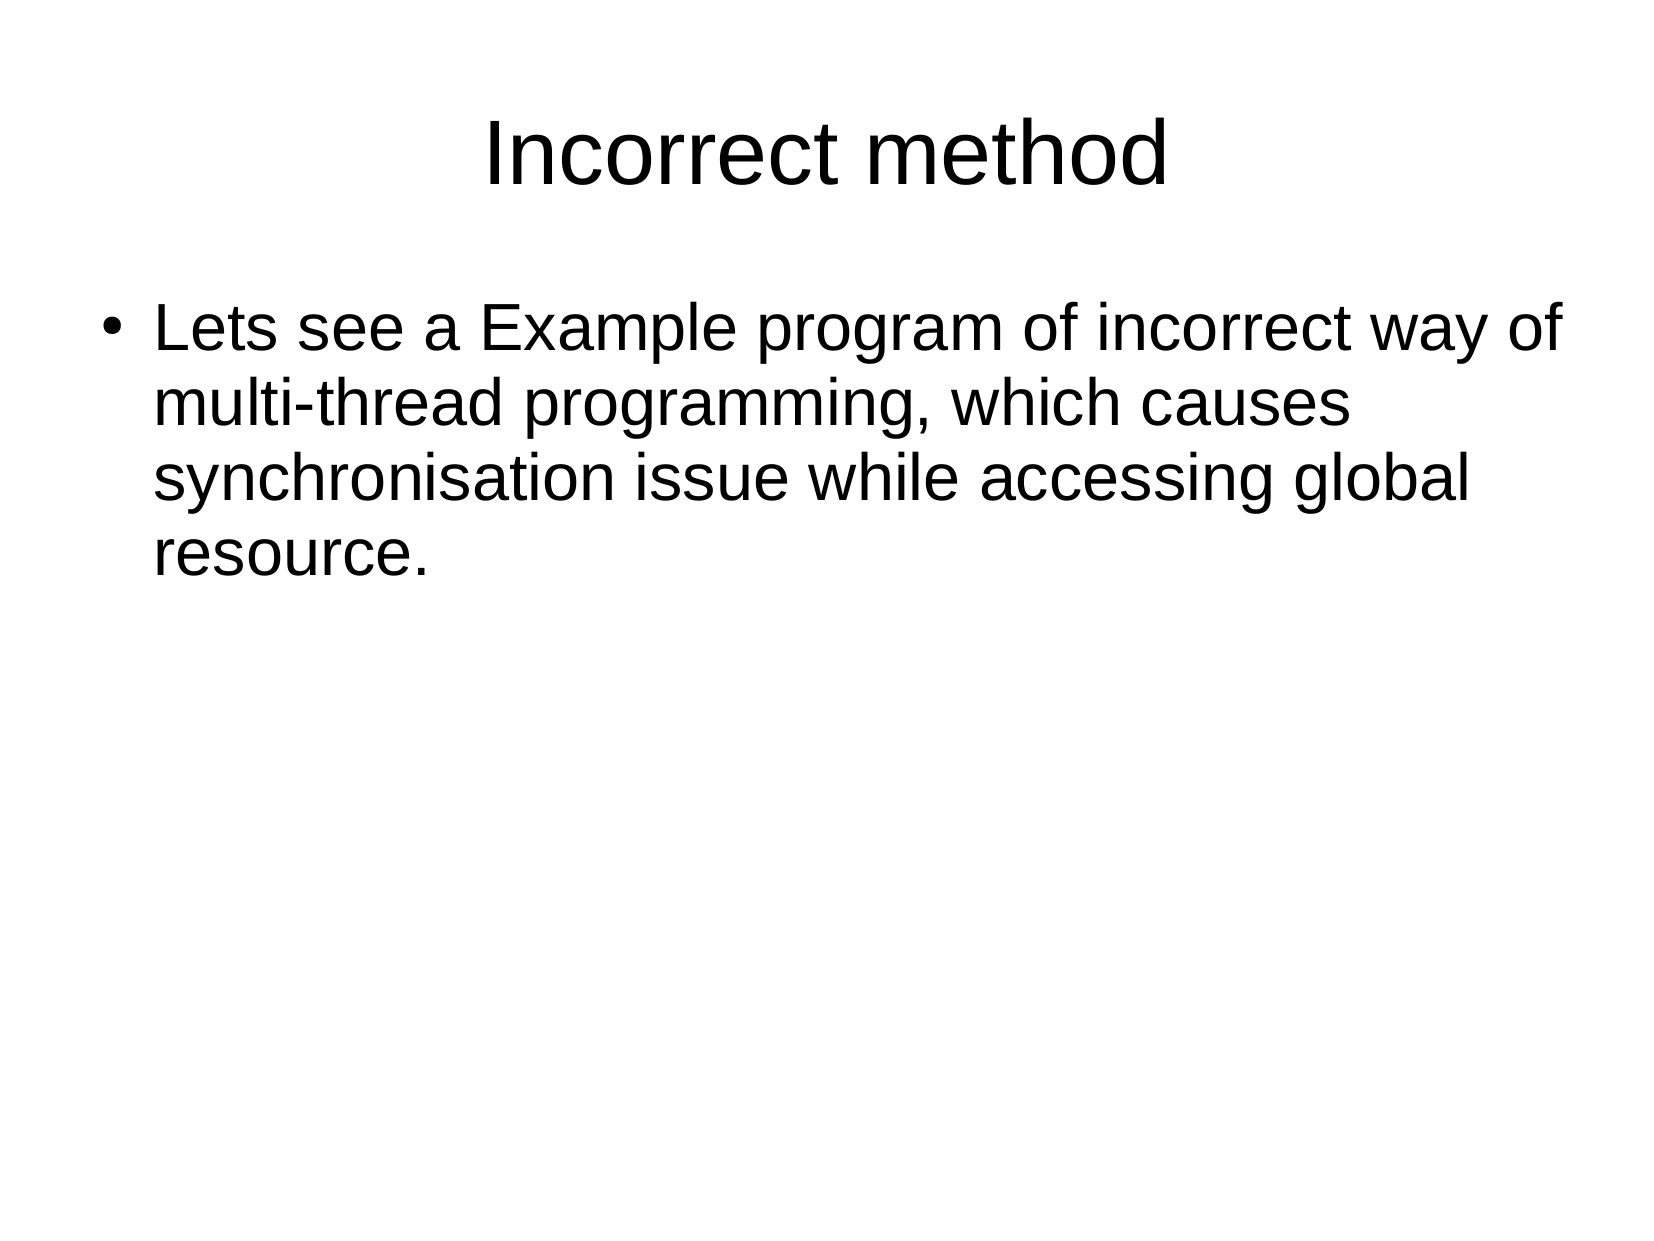

# Incorrect method
Lets see a Example program of incorrect way of multi-thread programming, which causes synchronisation issue while accessing global resource.